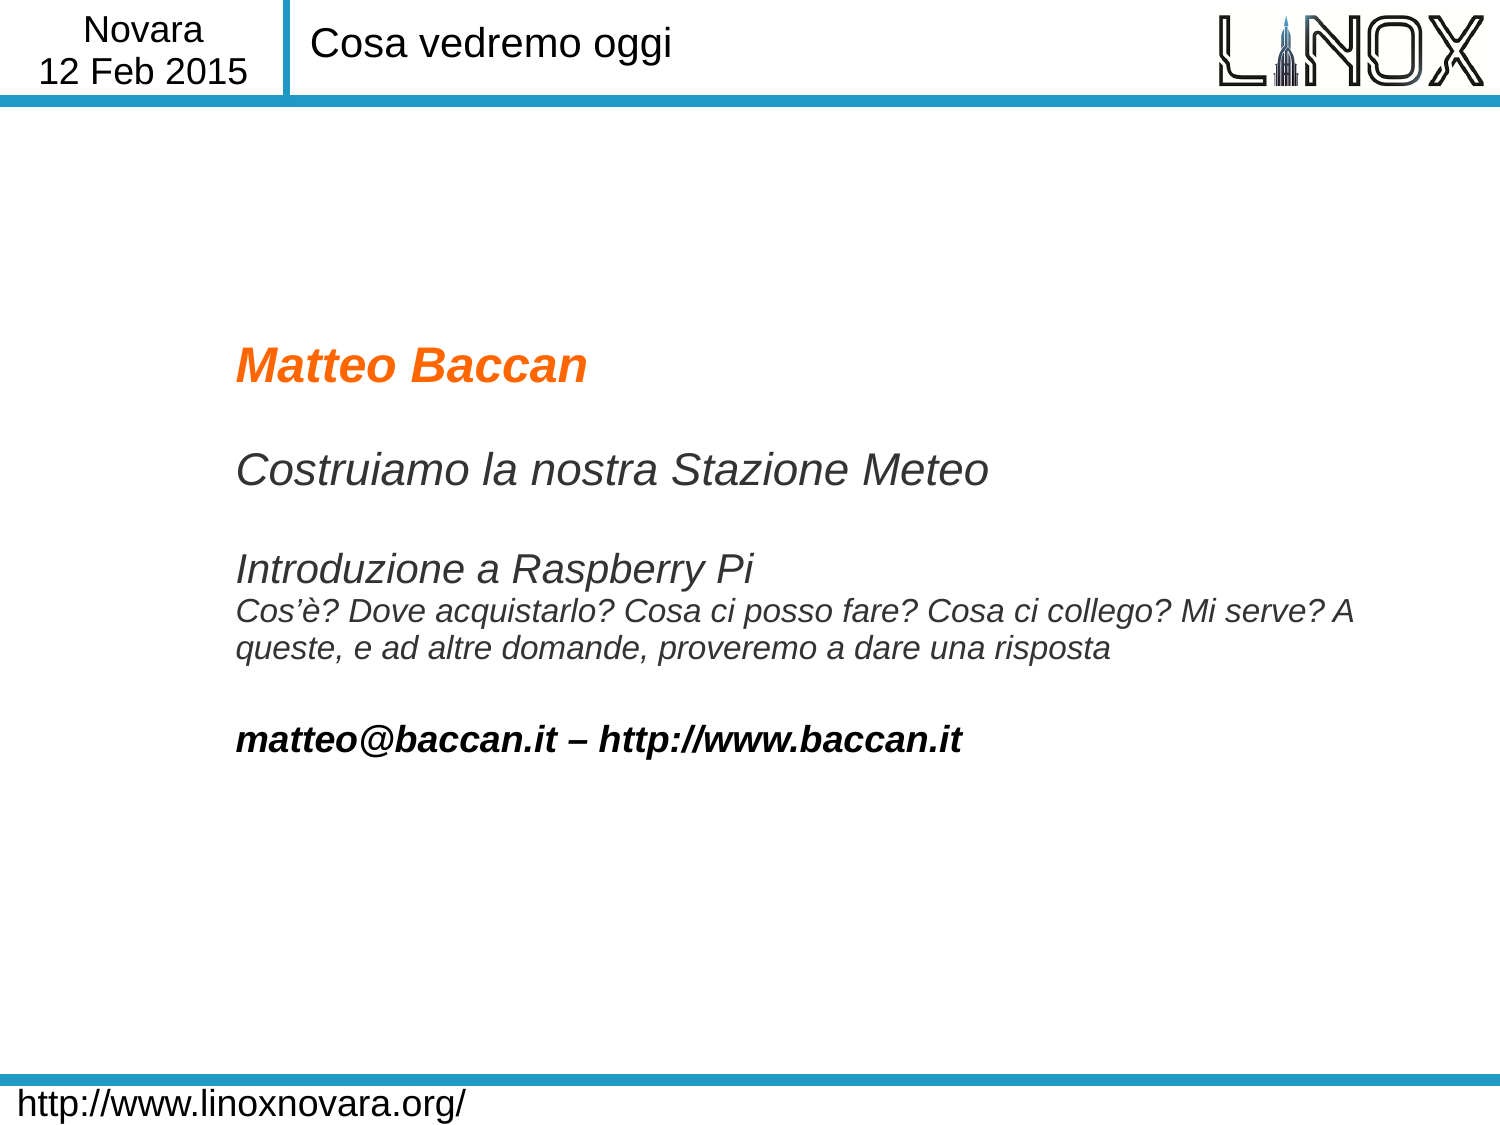

# Cosa vedremo oggi
Matteo Baccan
Costruiamo la nostra Stazione Meteo
Introduzione a Raspberry Pi
Cos’è? Dove acquistarlo? Cosa ci posso fare? Cosa ci collego? Mi serve? A queste, e ad altre domande, proveremo a dare una risposta
matteo@baccan.it – http://www.baccan.it